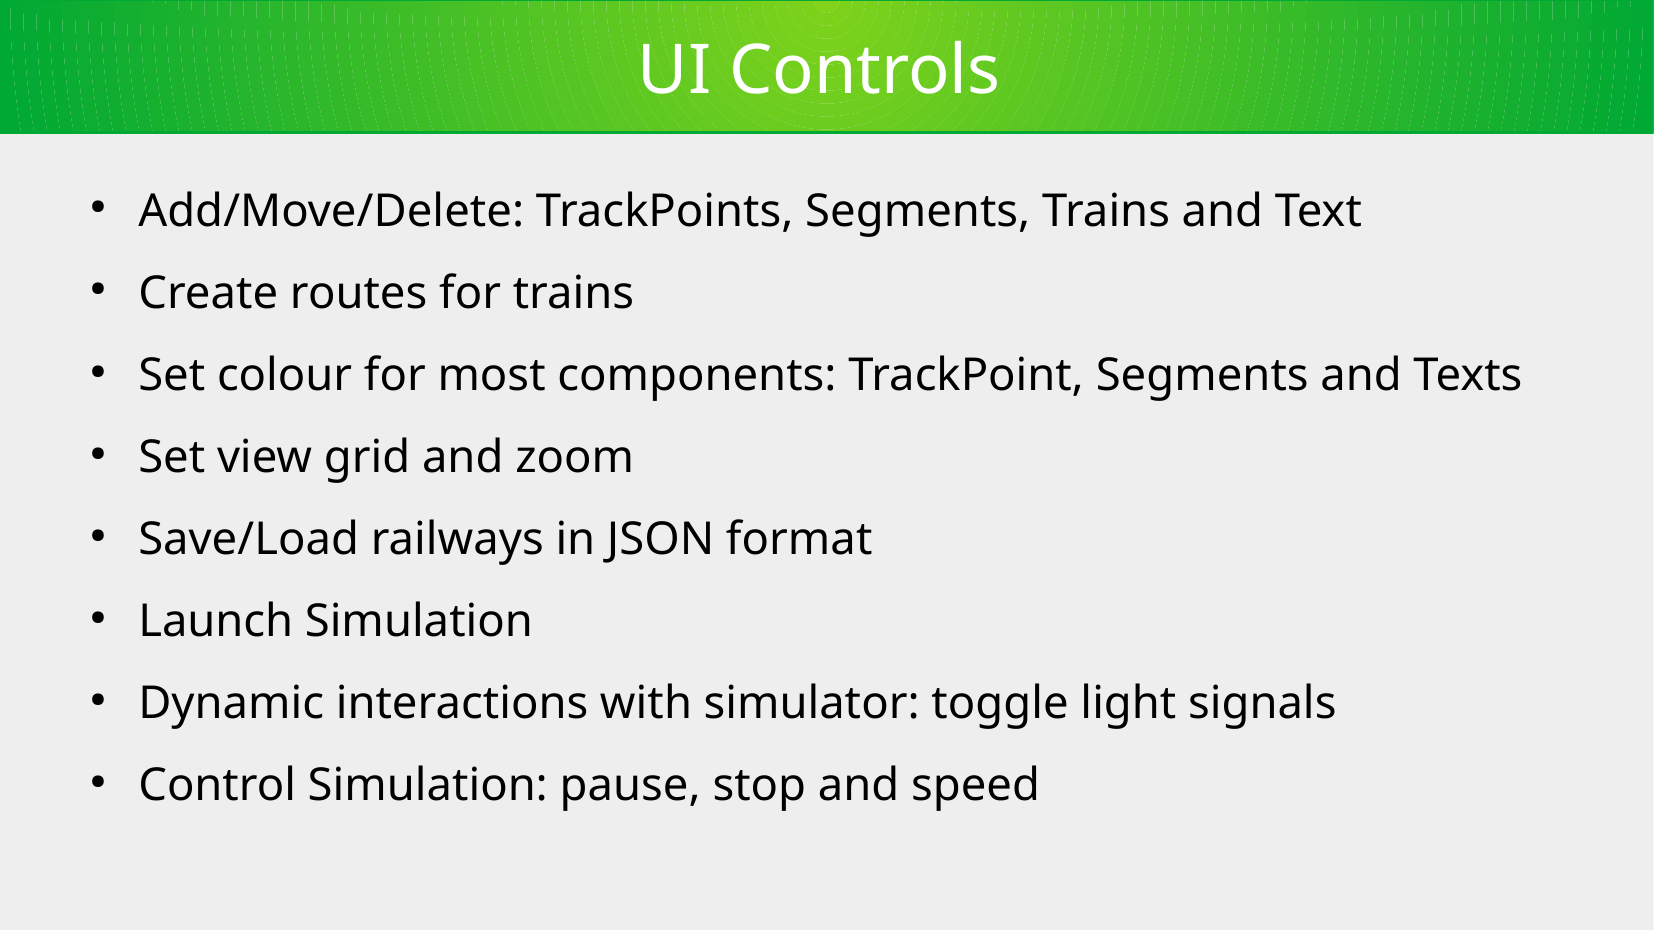

# UI Controls
Add/Move/Delete: TrackPoints, Segments, Trains and Text
Create routes for trains
Set colour for most components: TrackPoint, Segments and Texts
Set view grid and zoom
Save/Load railways in JSON format
Launch Simulation
Dynamic interactions with simulator: toggle light signals
Control Simulation: pause, stop and speed